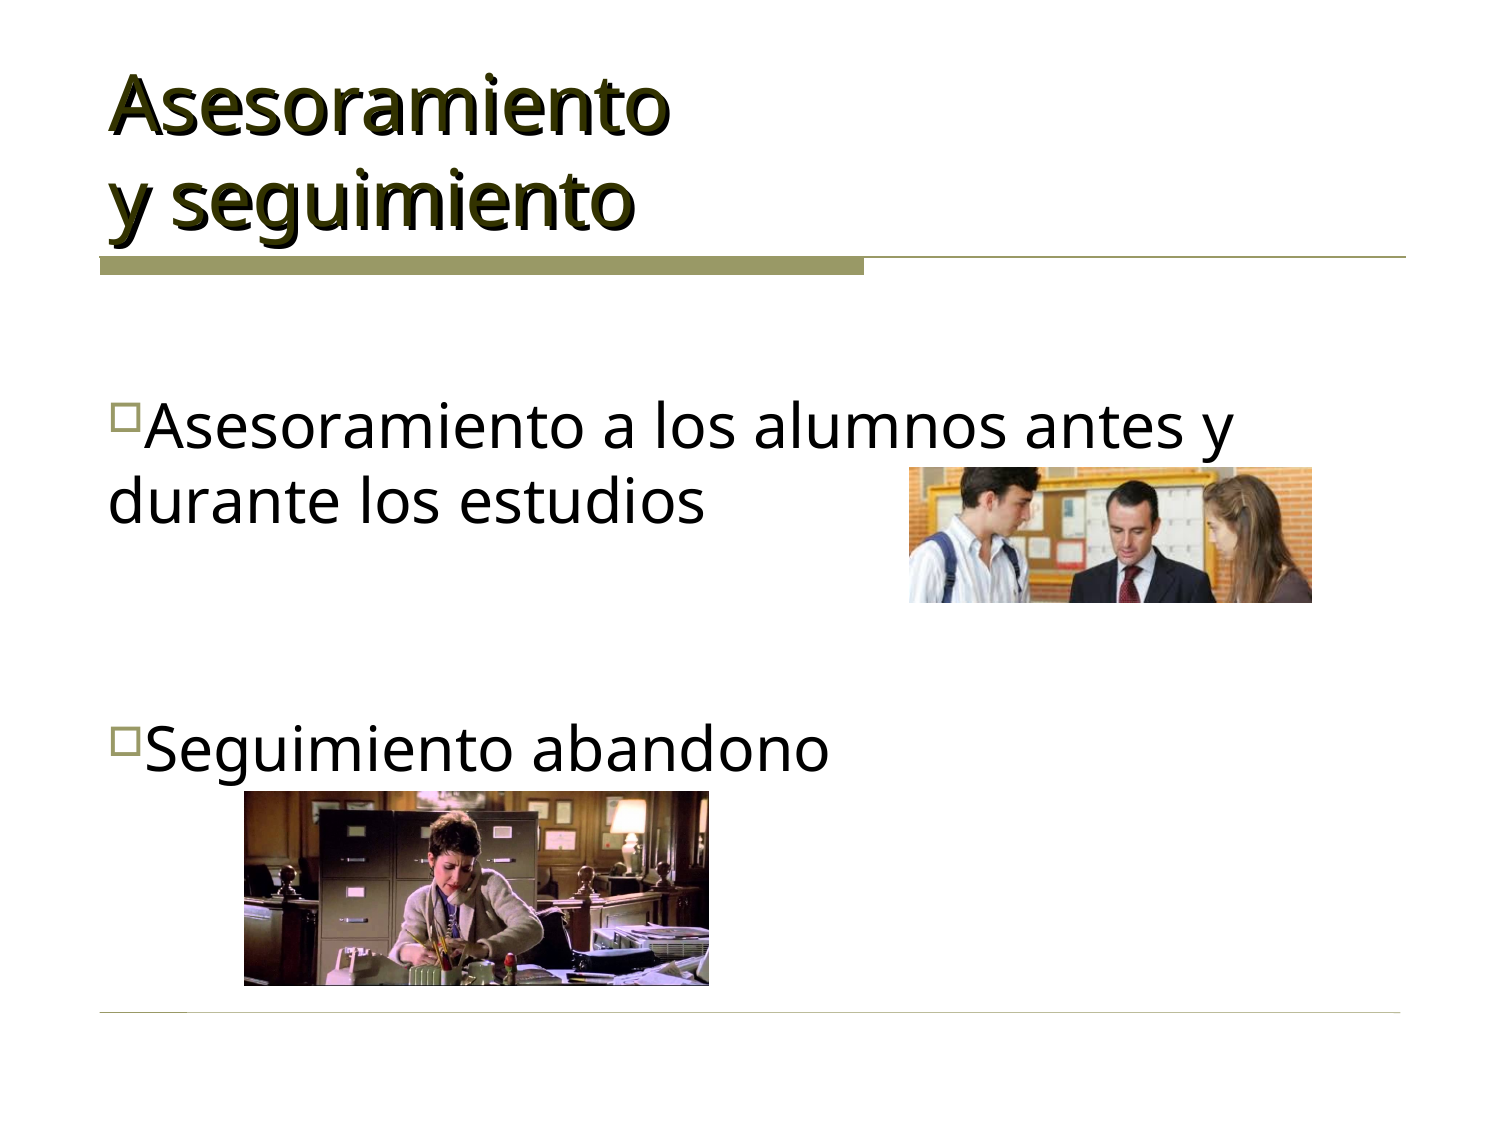

# Asesoramiento y seguimiento
Asesoramiento a los alumnos antes y durante los estudios
Seguimiento abandono